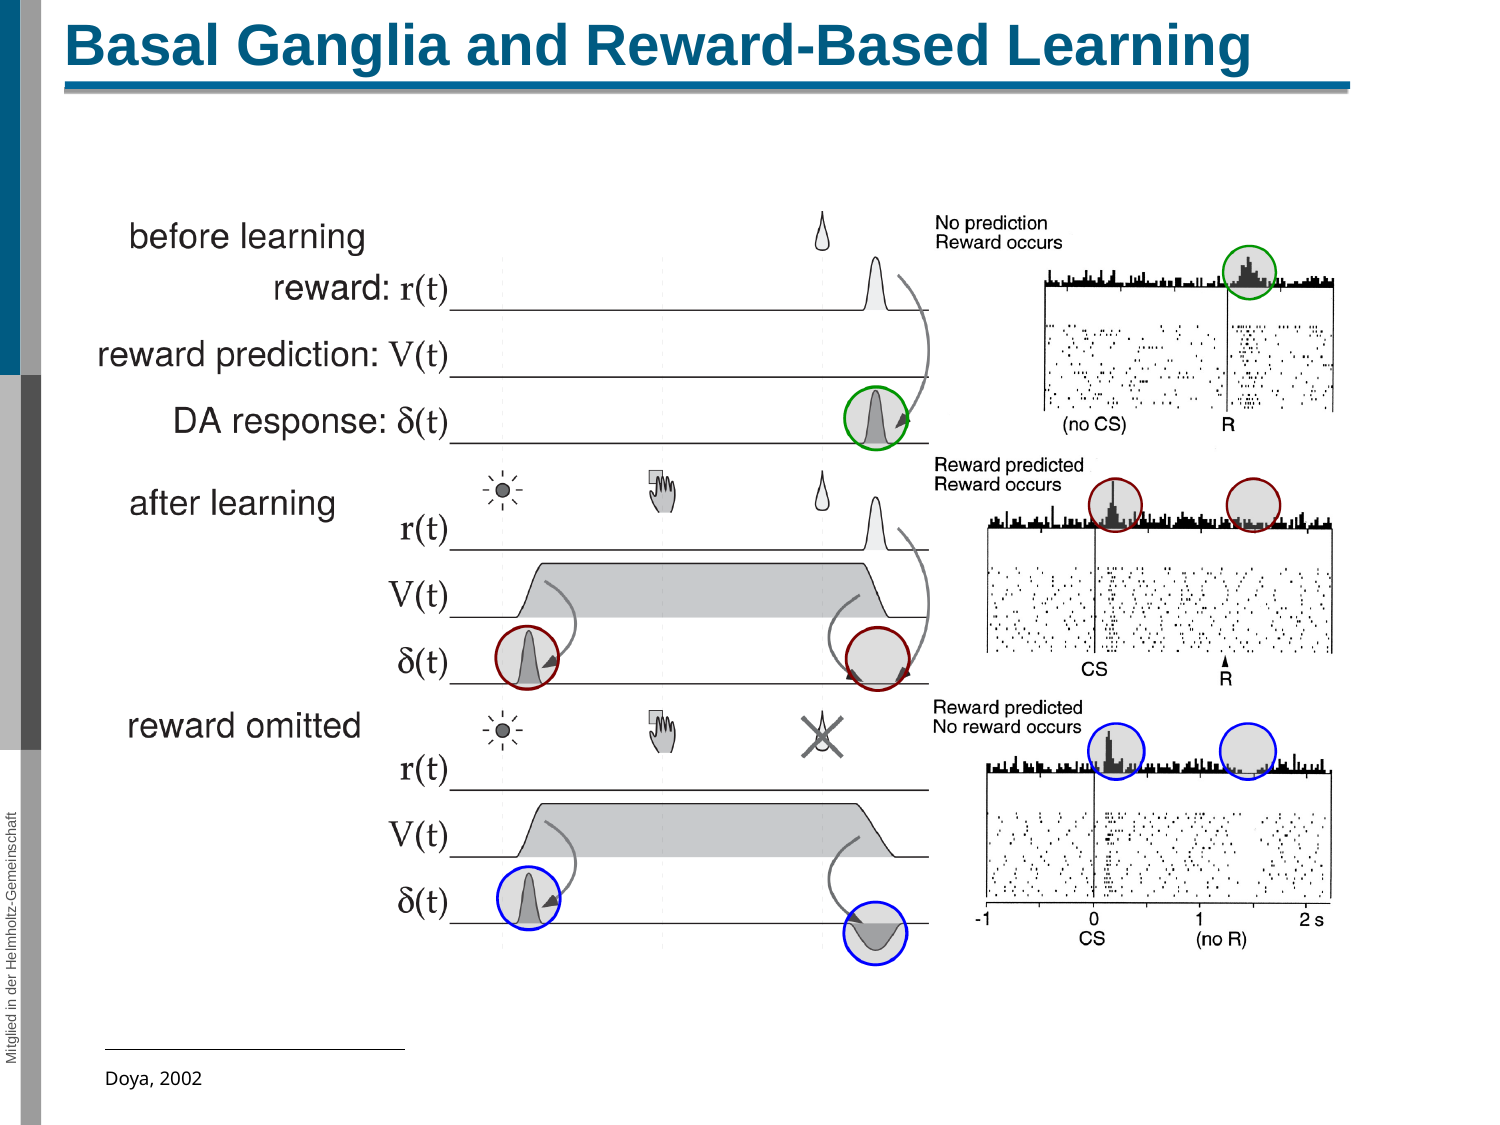

Basal Ganglia and Reward-Based Learning
−
−
Doya, 2002